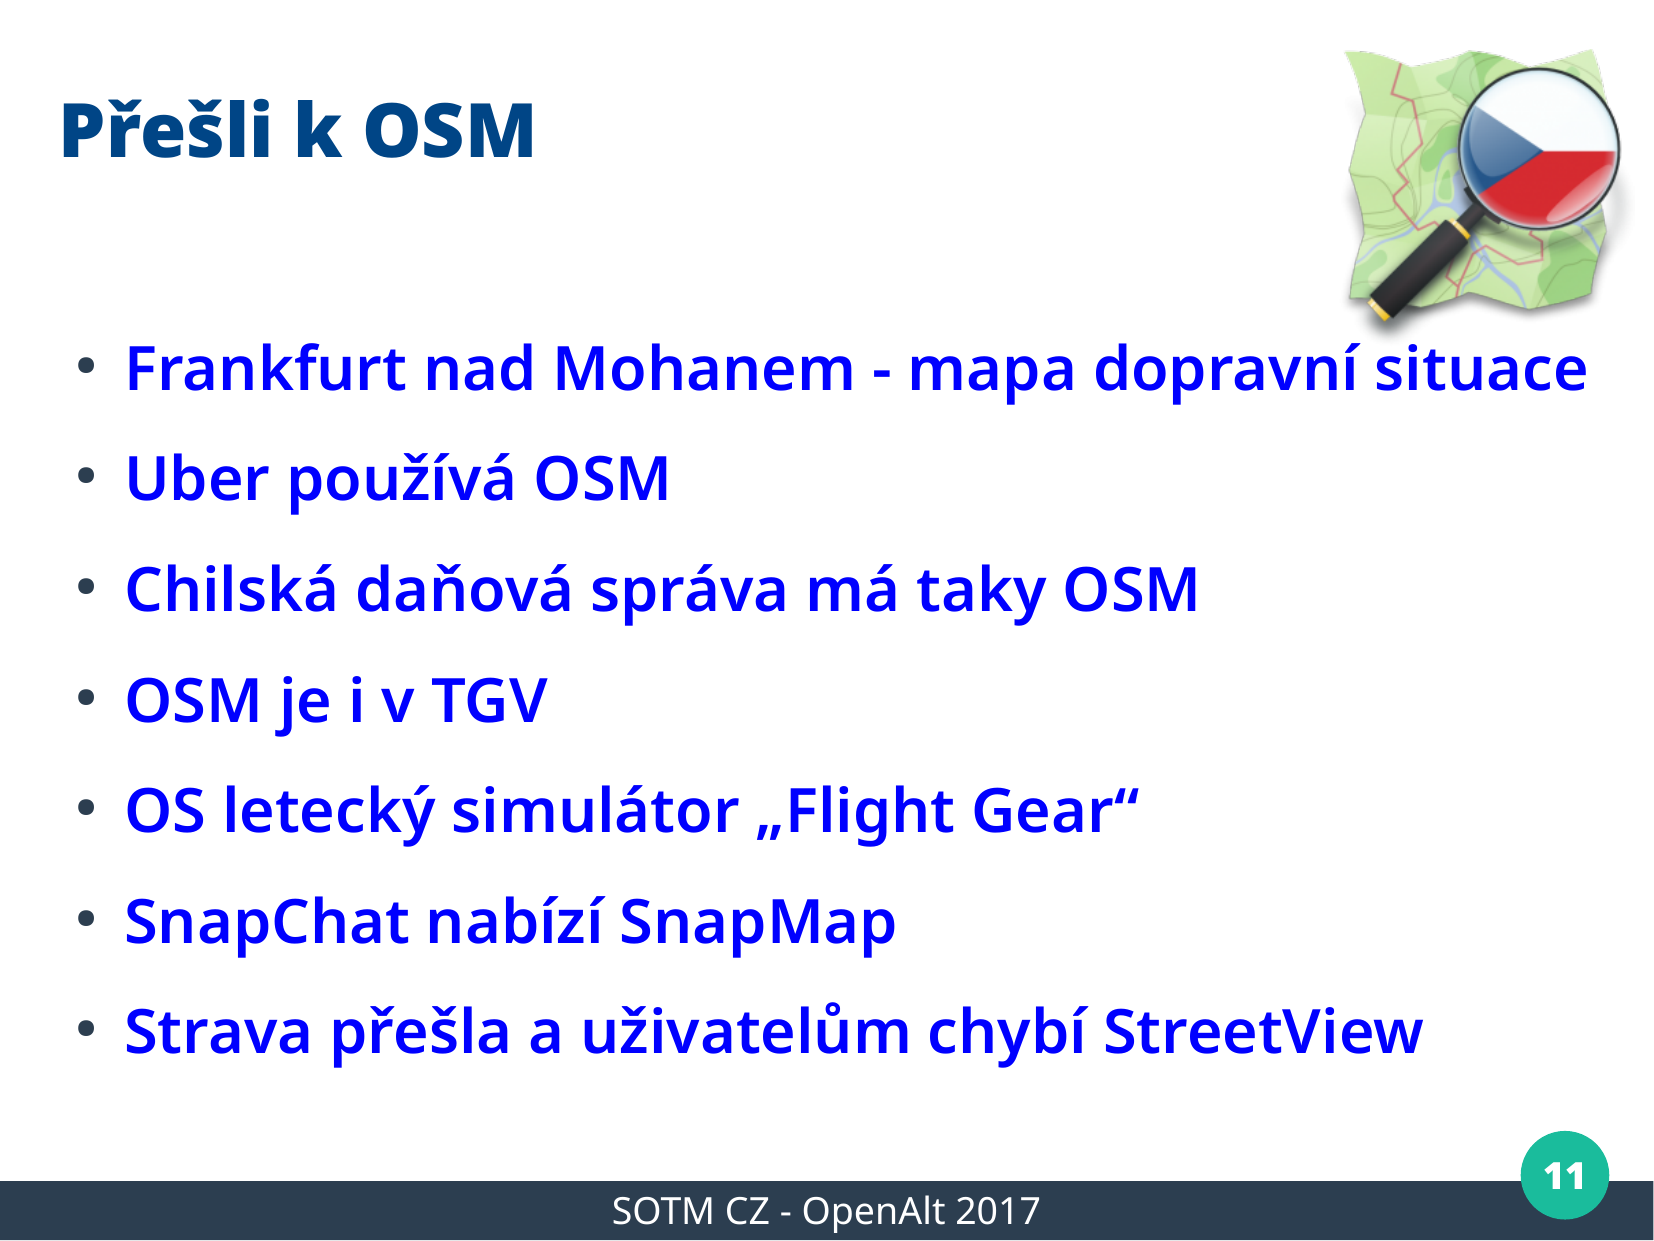

# Přešli k OSM
Frankfurt nad Mohanem - mapa dopravní situace
Uber používá OSM
Chilská daňová správa má taky OSM
OSM je i v TGV
OS letecký simulátor „Flight Gear“
SnapChat nabízí SnapMap
Strava přešla a uživatelům chybí StreetView
11
SOTM CZ - OpenAlt 2017